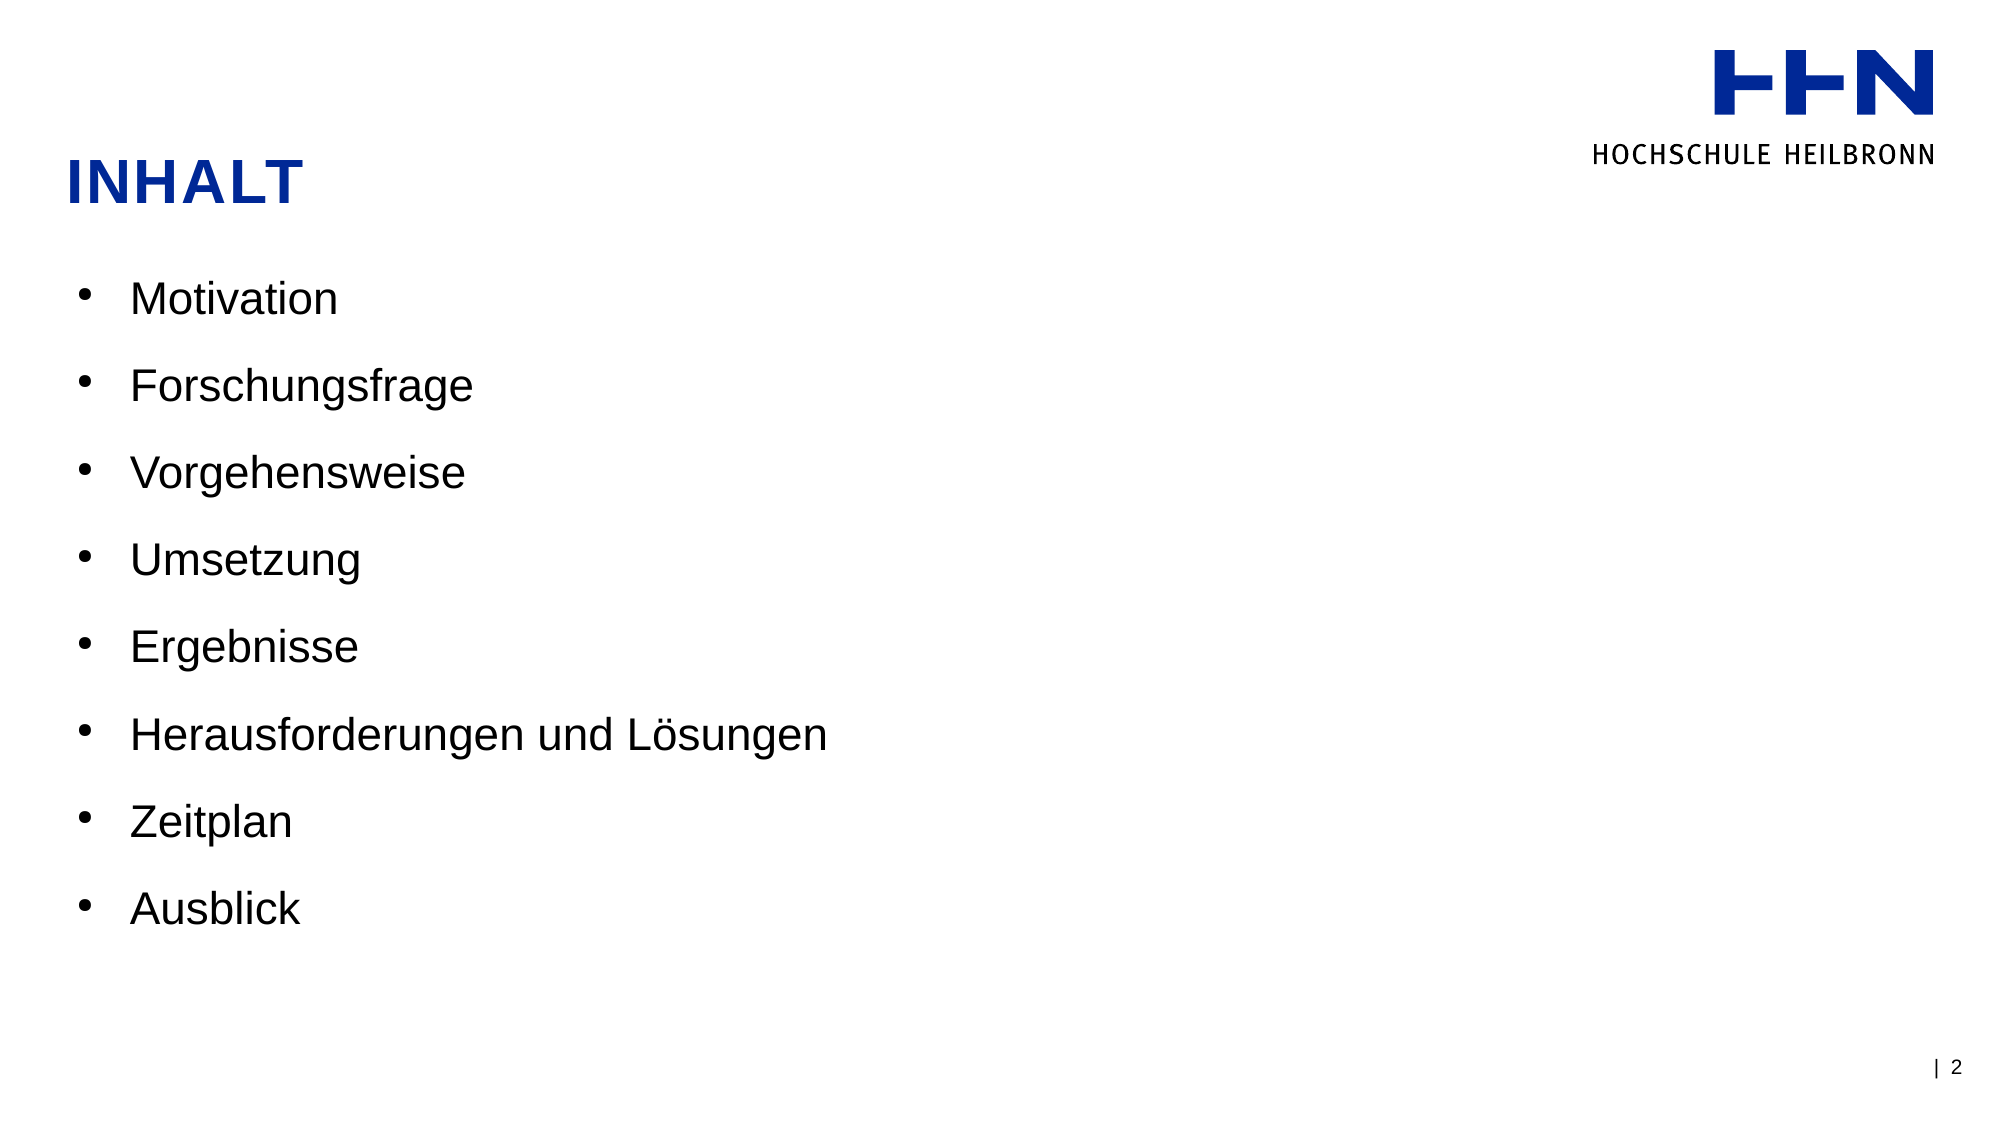

Inhalt
# Motivation
Forschungsfrage
Vorgehensweise
Umsetzung
Ergebnisse
Herausforderungen und Lösungen
Zeitplan
Ausblick
Bachelor Kolloquium | Robin Hefner | AIB | WiSe 2024/25